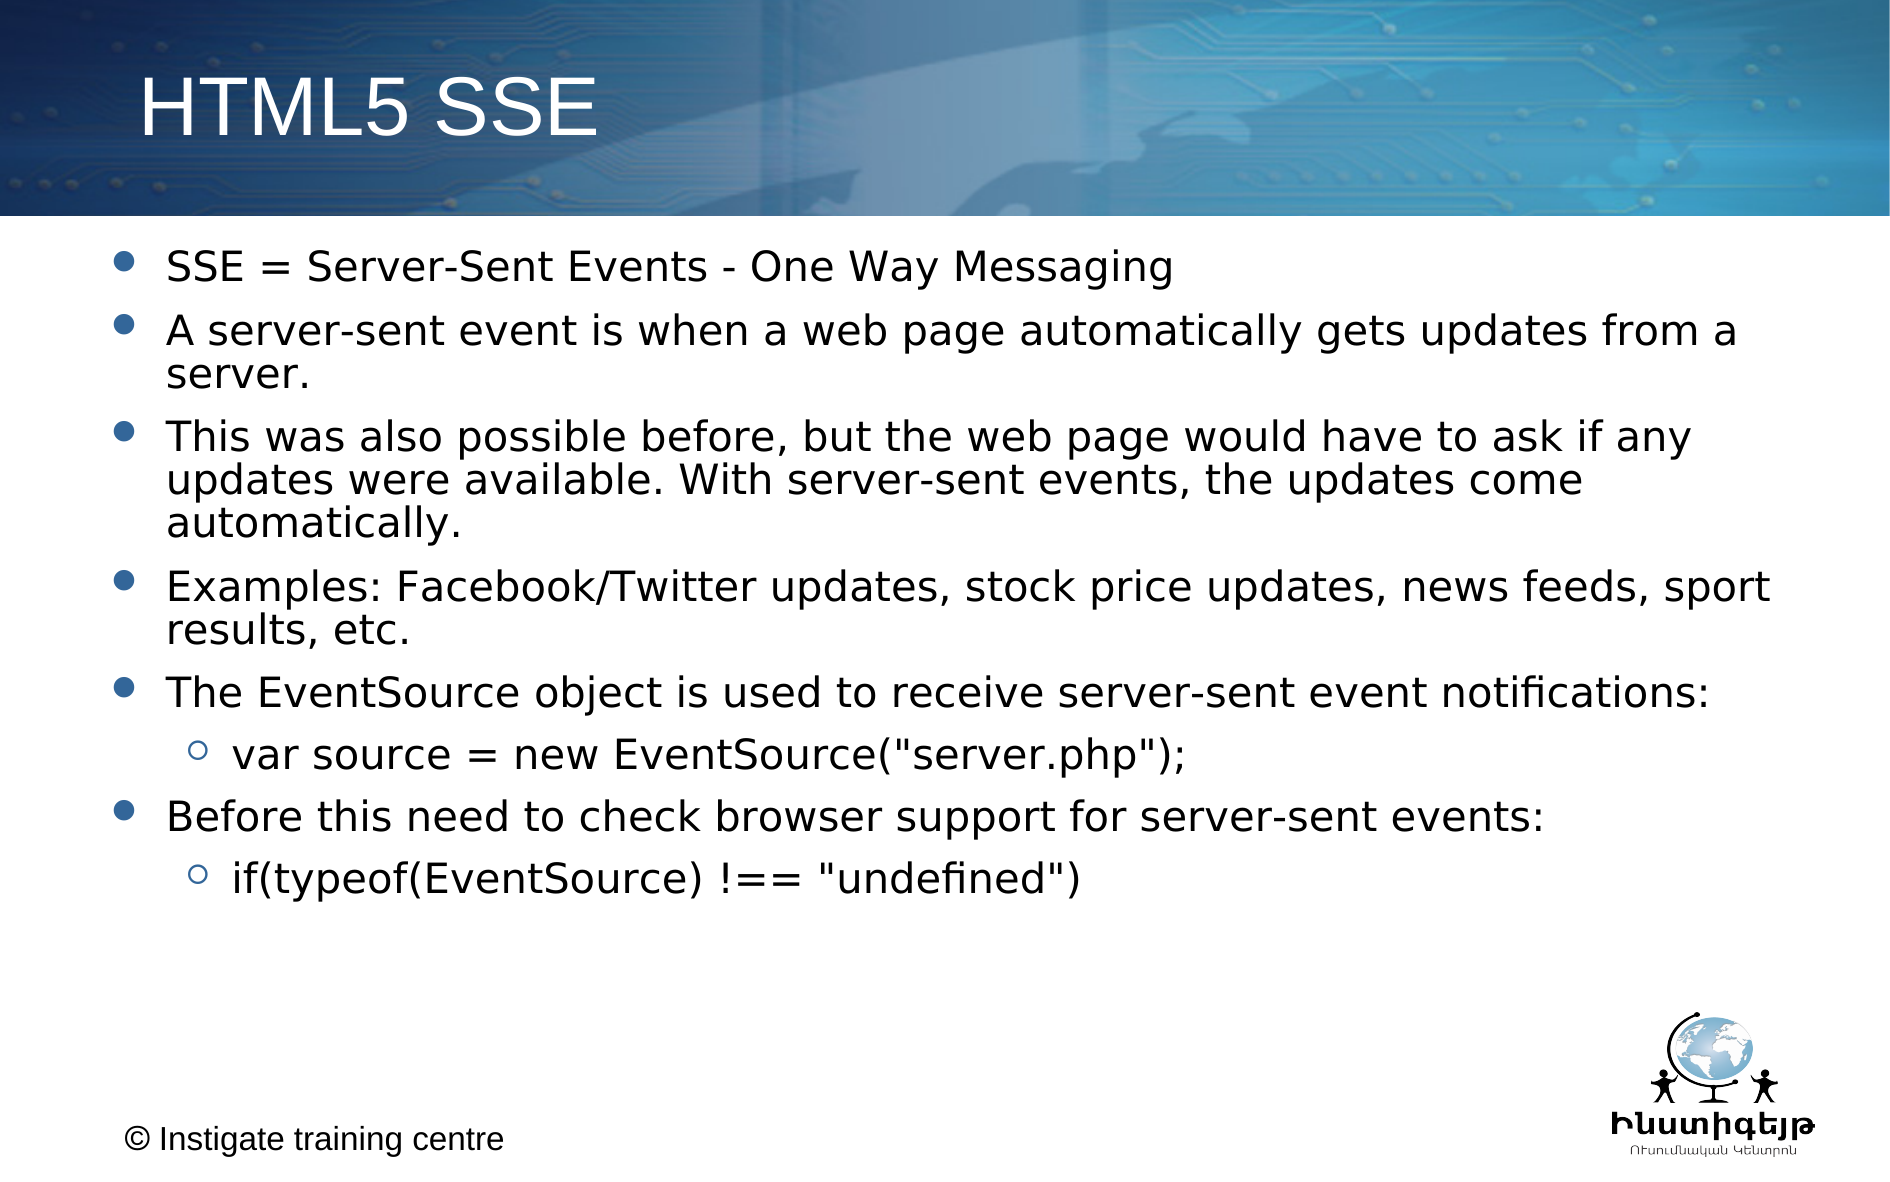

HTML5 SSE
# SSE = Server-Sent Events - One Way Messaging
A server-sent event is when a web page automatically gets updates from a server.
This was also possible before, but the web page would have to ask if any updates were available. With server-sent events, the updates come automatically.
Examples: Facebook/Twitter updates, stock price updates, news feeds, sport results, etc.
The EventSource object is used to receive server-sent event notifications:
var source = new EventSource("server.php");
Before this need to check browser support for server-sent events:
if(typeof(EventSource) !== "undefined")